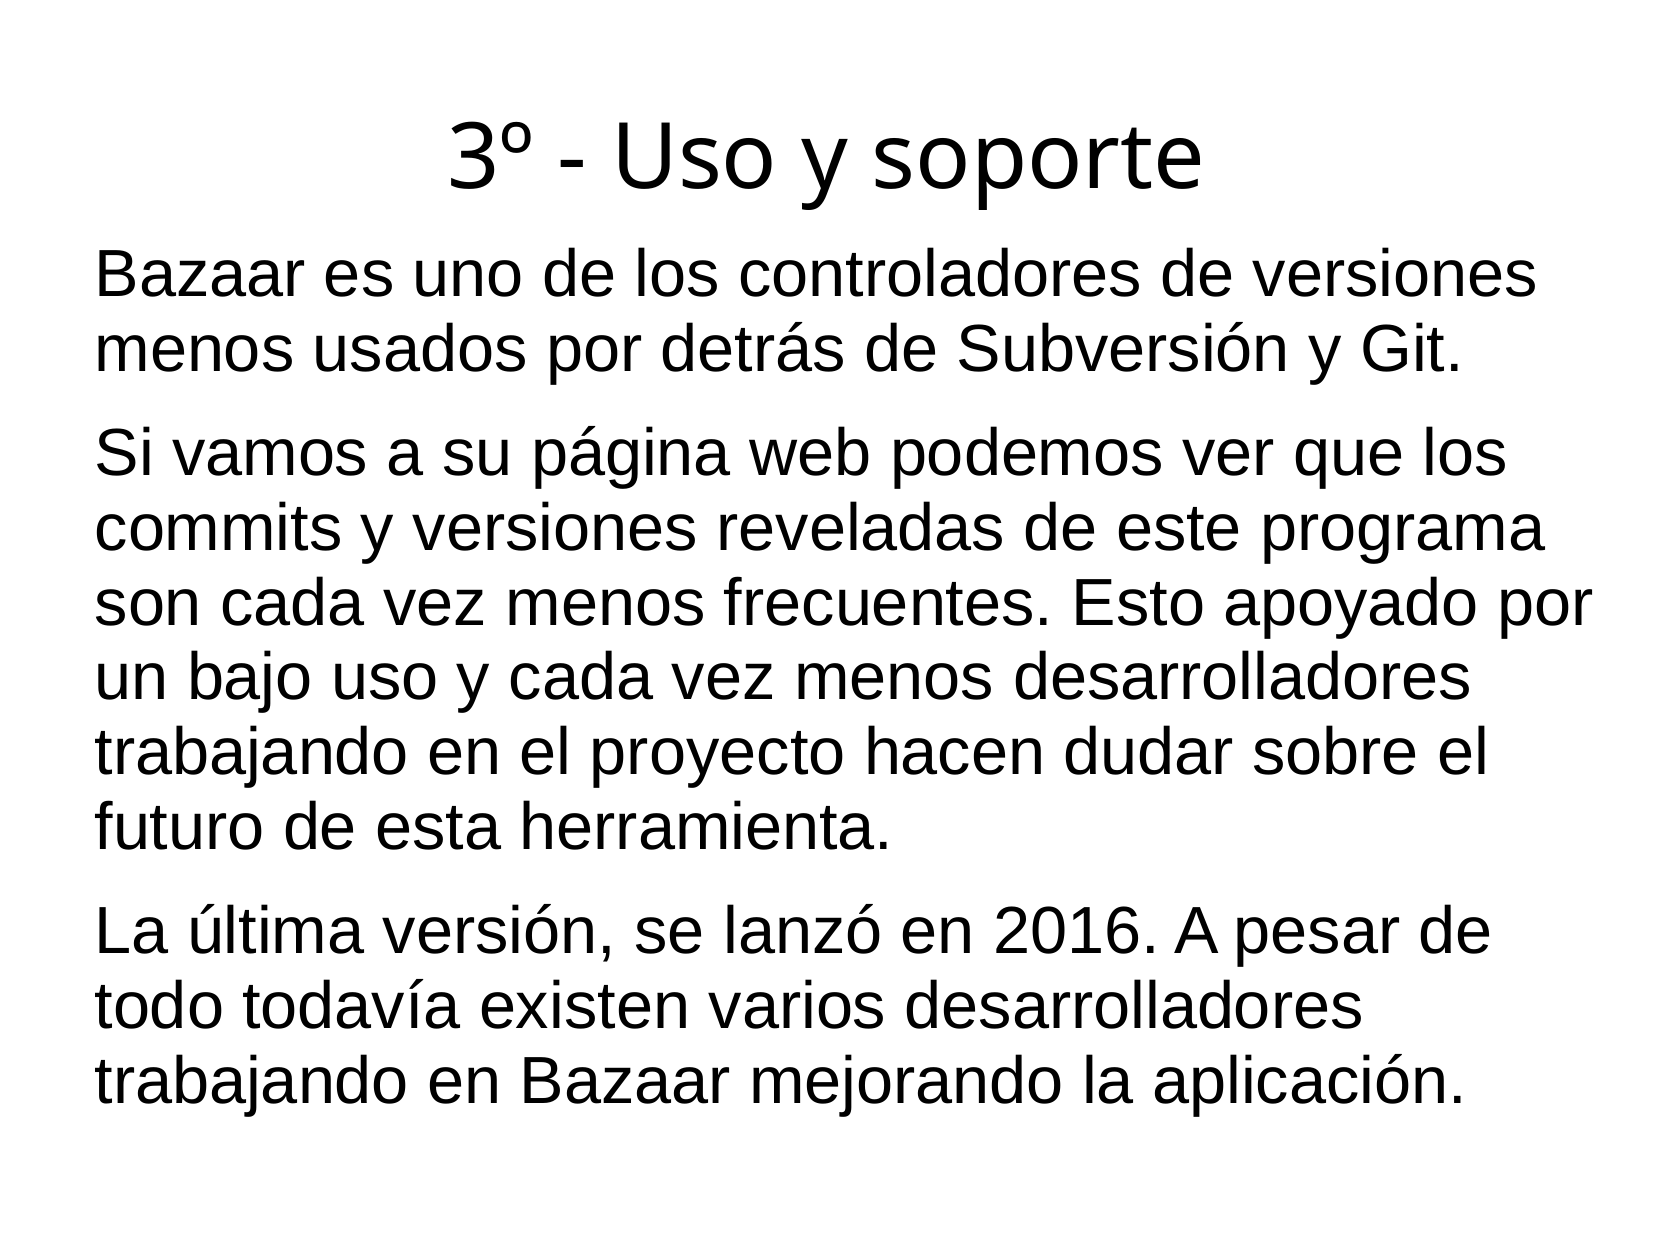

# 3º - Uso y soporte
Bazaar es uno de los controladores de versiones menos usados por detrás de Subversión y Git.
Si vamos a su página web podemos ver que los commits y versiones reveladas de este programa son cada vez menos frecuentes. Esto apoyado por un bajo uso y cada vez menos desarrolladores trabajando en el proyecto hacen dudar sobre el futuro de esta herramienta.
La última versión, se lanzó en 2016. A pesar de todo todavía existen varios desarrolladores trabajando en Bazaar mejorando la aplicación.